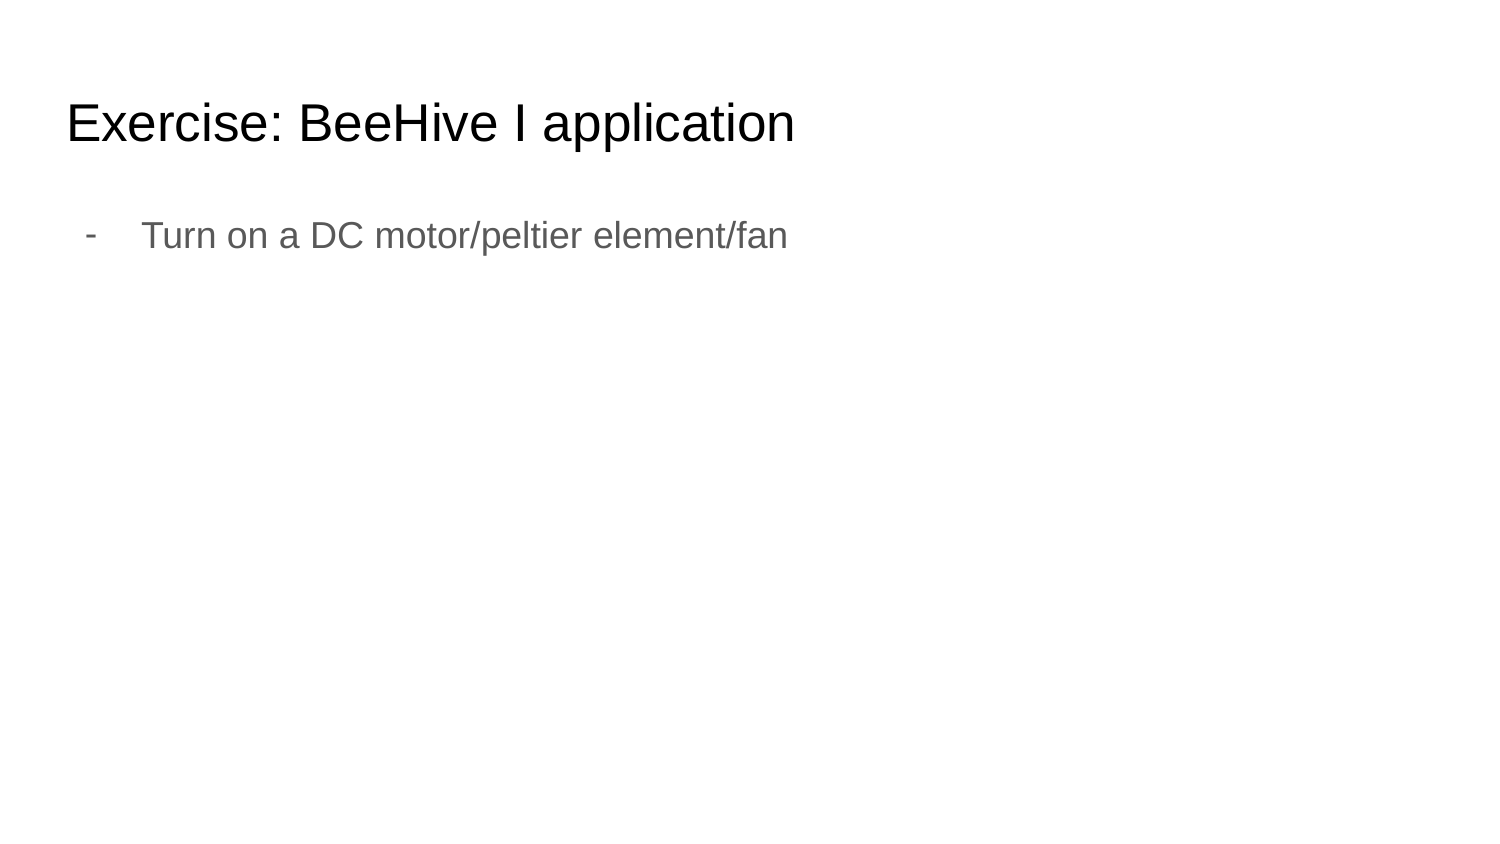

# Exercise: BeeHive I application
Turn on a DC motor/peltier element/fan